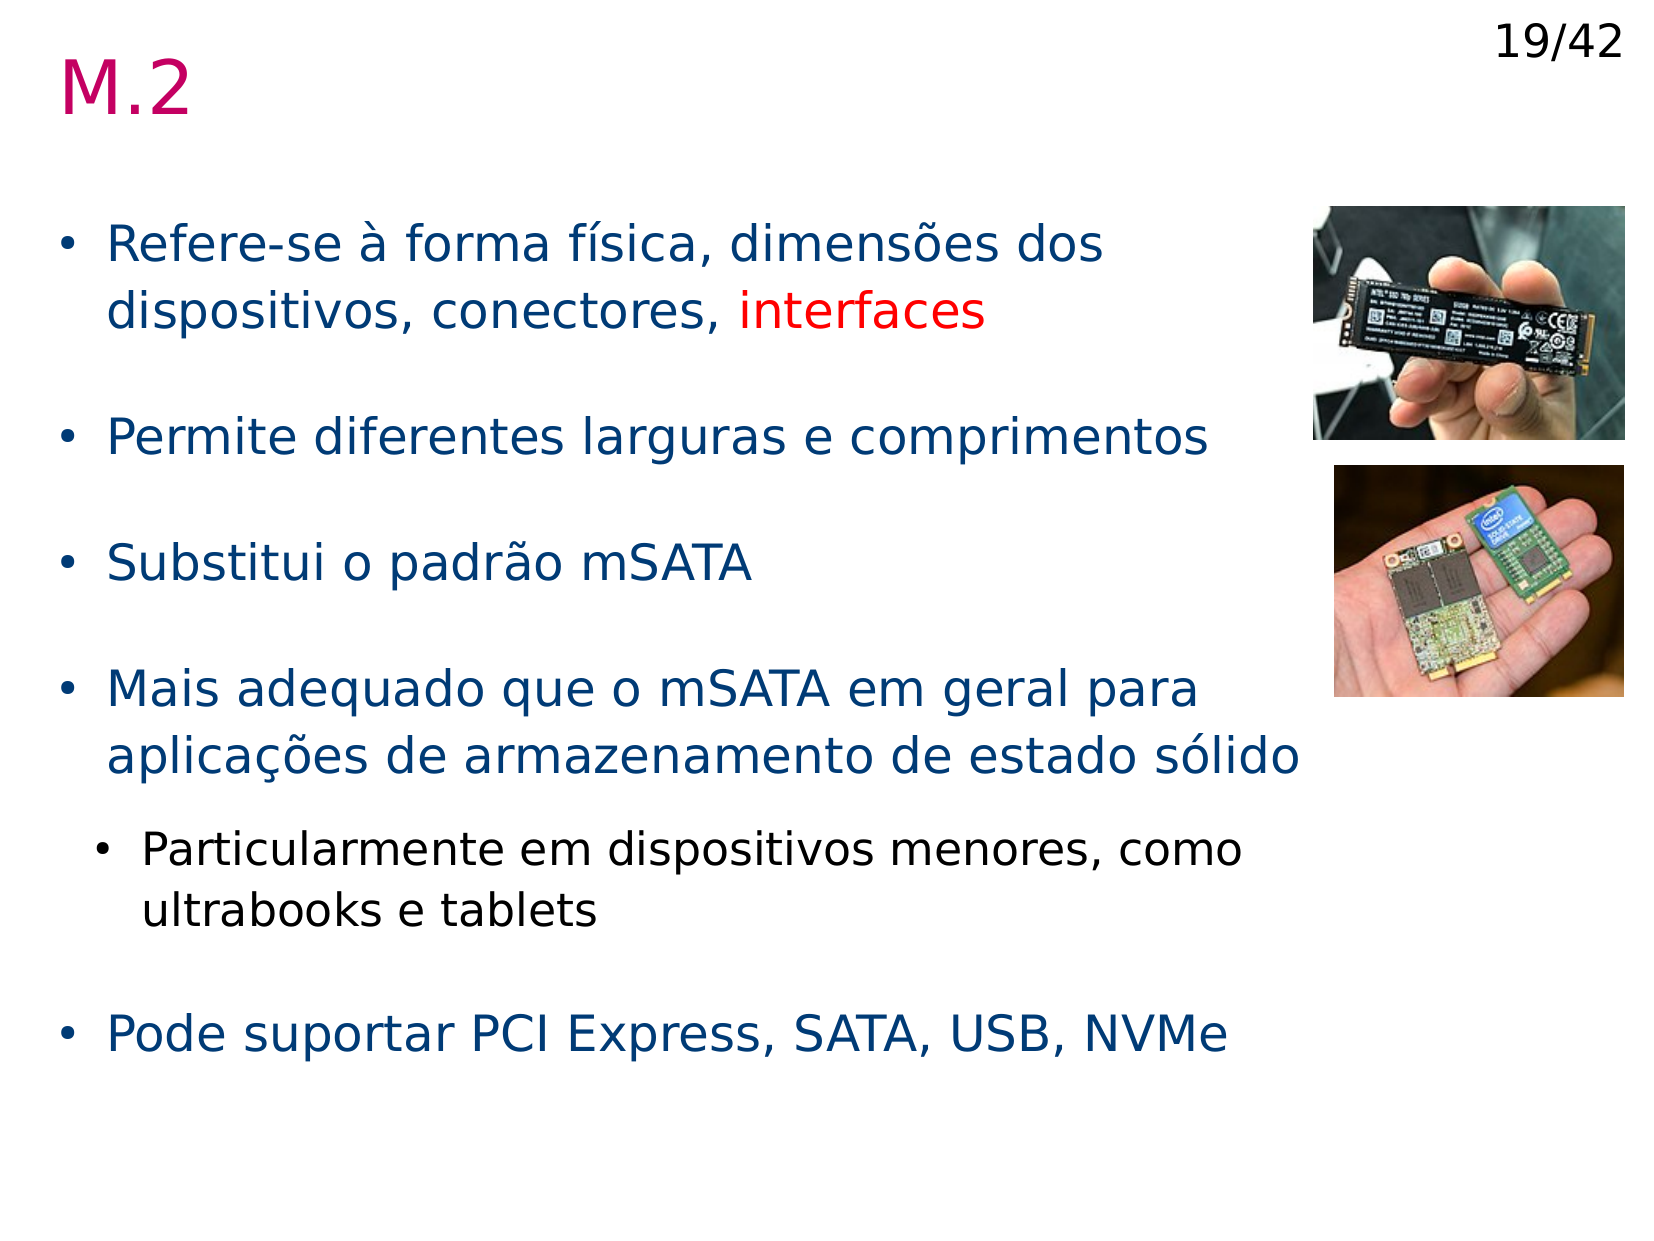

19
# M.2
Refere-se à forma física, dimensões dos dispositivos, conectores, interfaces
Permite diferentes larguras e comprimentos
Substitui o padrão mSATA
Mais adequado que o mSATA em geral para aplicações de armazenamento de estado sólido
Particularmente em dispositivos menores, como ultrabooks e tablets
Pode suportar PCI Express, SATA, USB, NVMe